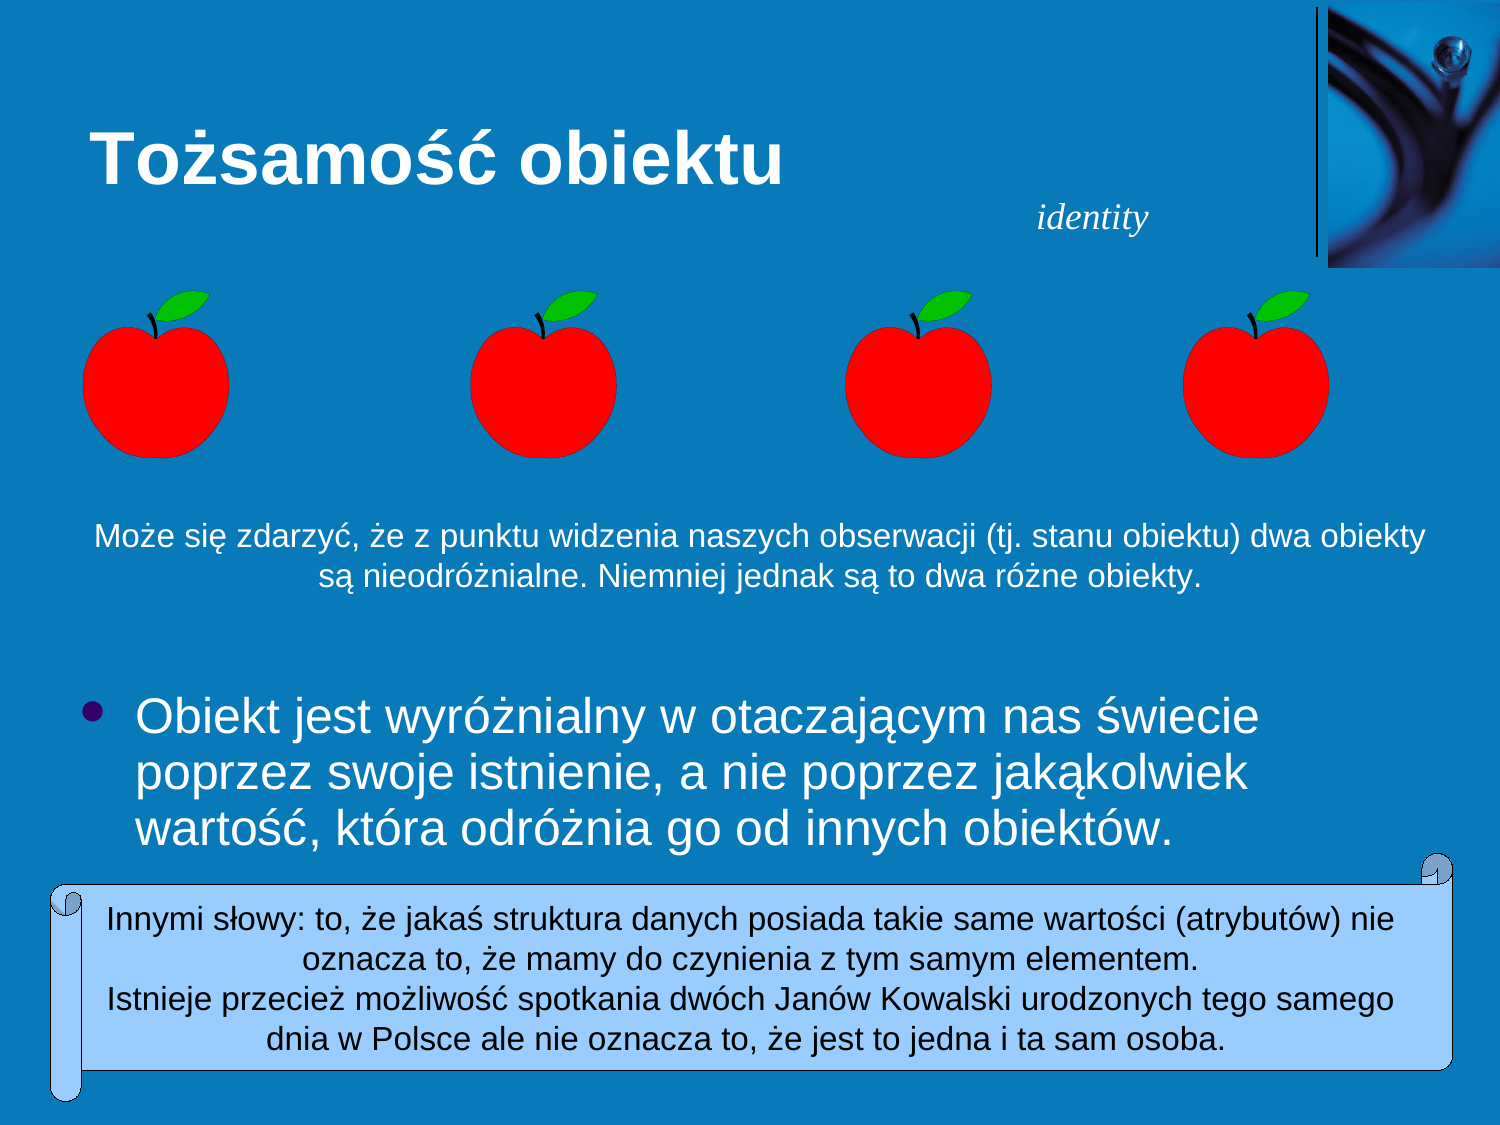

# Tożsamość obiektu
identity
Może się zdarzyć, że z punktu widzenia naszych obserwacji (tj. stanu obiektu) dwa obiekty
są nieodróżnialne. Niemniej jednak są to dwa różne obiekty.
Obiekt jest wyróżnialny w otaczającym nas świecie poprzez swoje istnienie, a nie poprzez jakąkolwiek wartość, która odróżnia go od innych obiektów.
Innymi słowy: to, że jakaś struktura danych posiada takie same wartości (atrybutów) nie oznacza to, że mamy do czynienia z tym samym elementem.
Istnieje przecież możliwość spotkania dwóch Janów Kowalski urodzonych tego samego dnia w Polsce ale nie oznacza to, że jest to jedna i ta sam osoba.
21